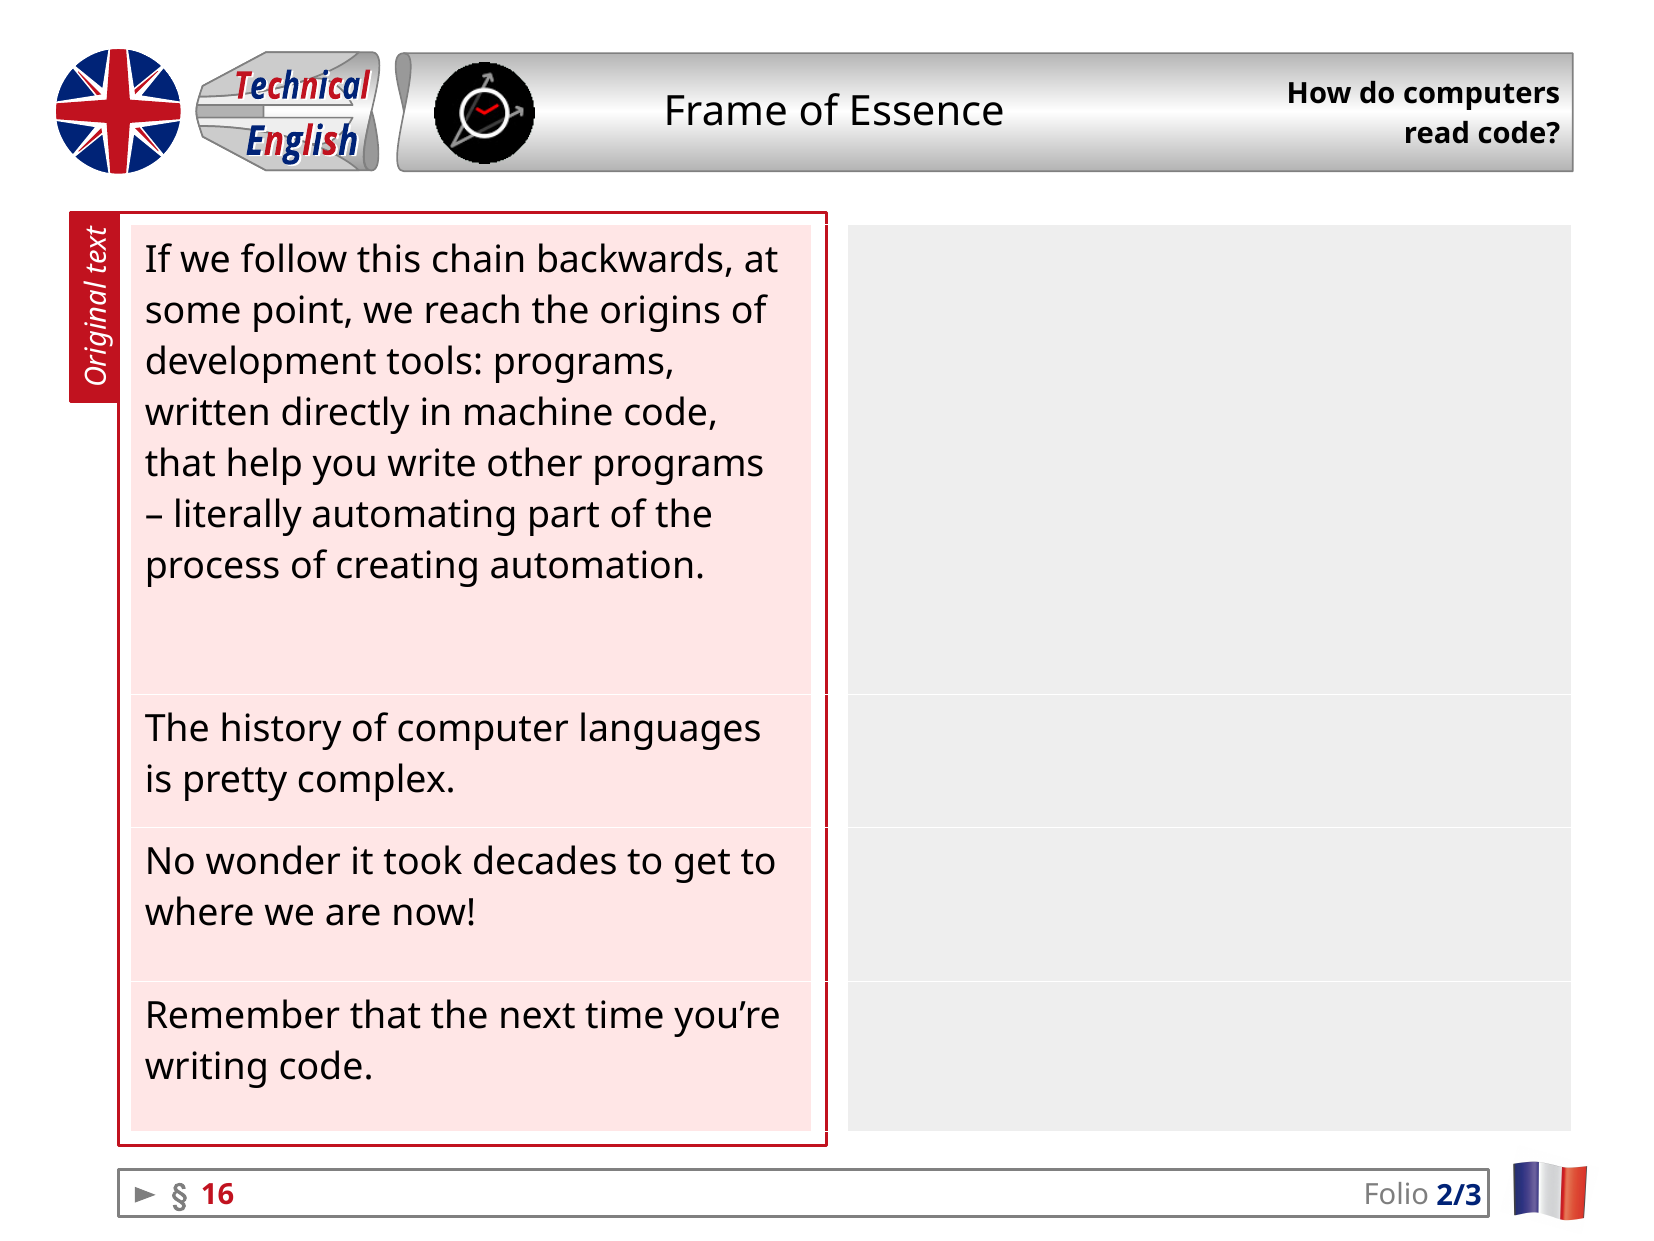

#
| If we follow this chain backwards, at some point, we reach the origins of development tools: programs, written directly in machine code, that help you write other programs – literally automating part of the process of creating automation. | | |
| --- | --- | --- |
| The history of computer languages is pretty complex. | | |
| No wonder it took decades to get to where we are now! | | |
| Remember that the next time you’re writing code. | | |
16
2/3